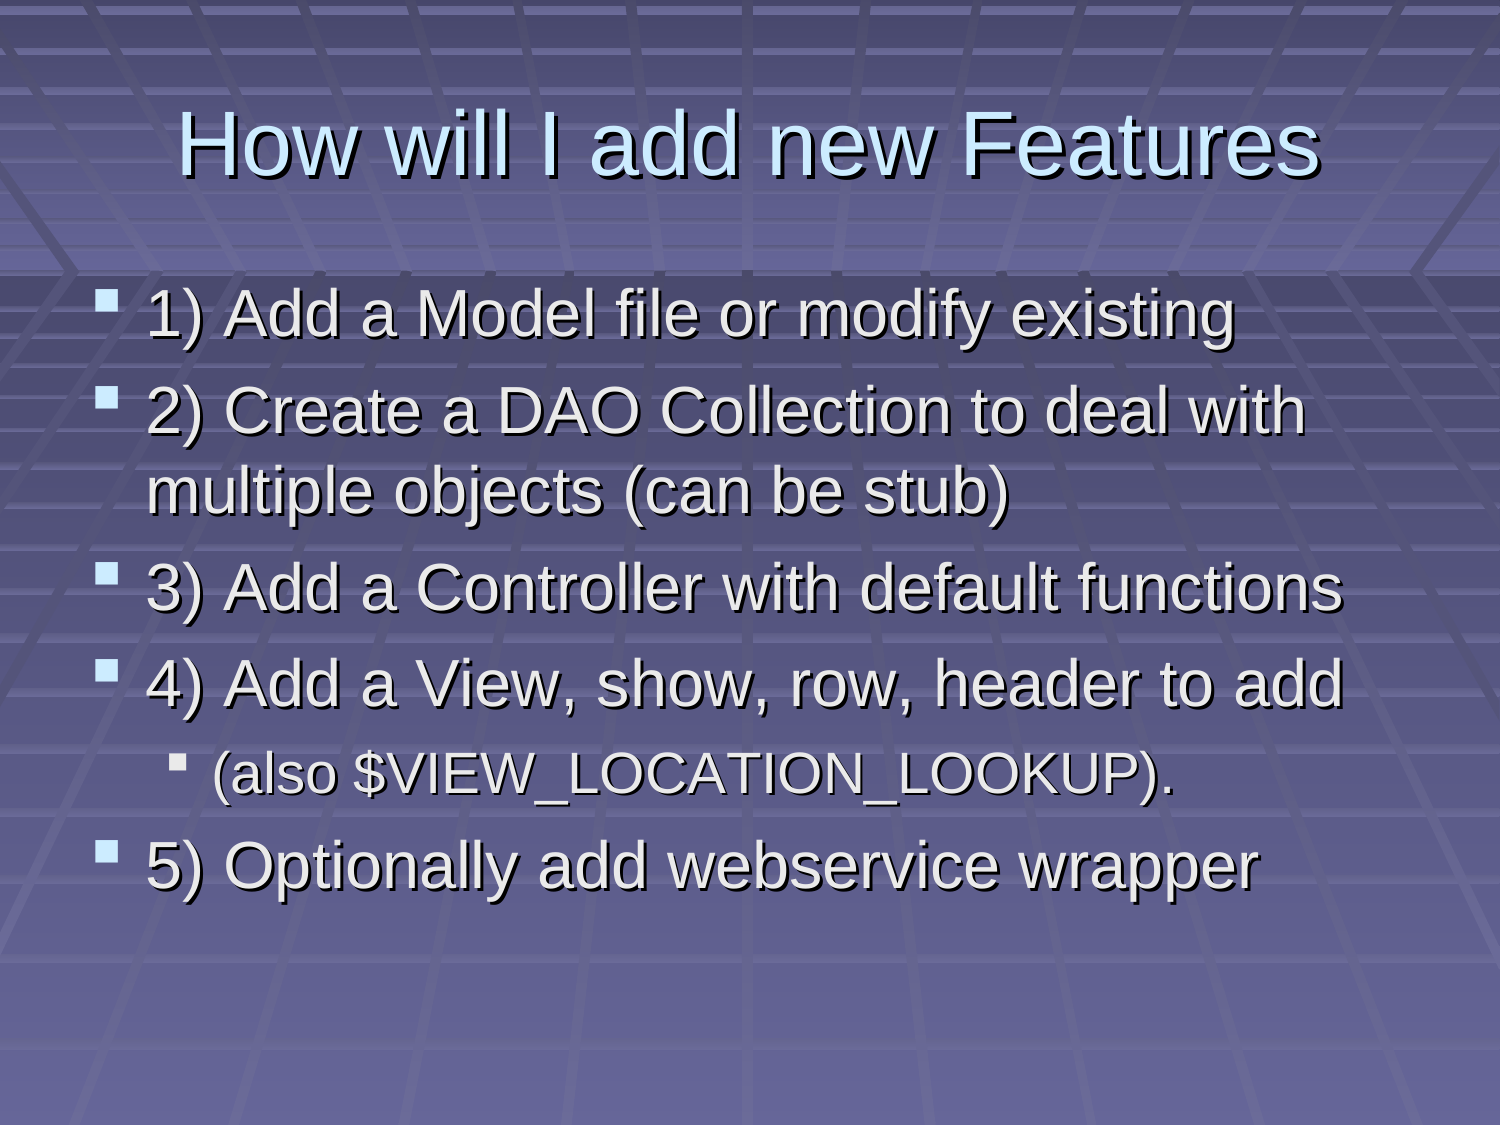

# How will I add new Features
1) Add a Model file or modify existing
2) Create a DAO Collection to deal with multiple objects (can be stub)
3) Add a Controller with default functions
4) Add a View, show, row, header to add
(also $VIEW_LOCATION_LOOKUP).
5) Optionally add webservice wrapper